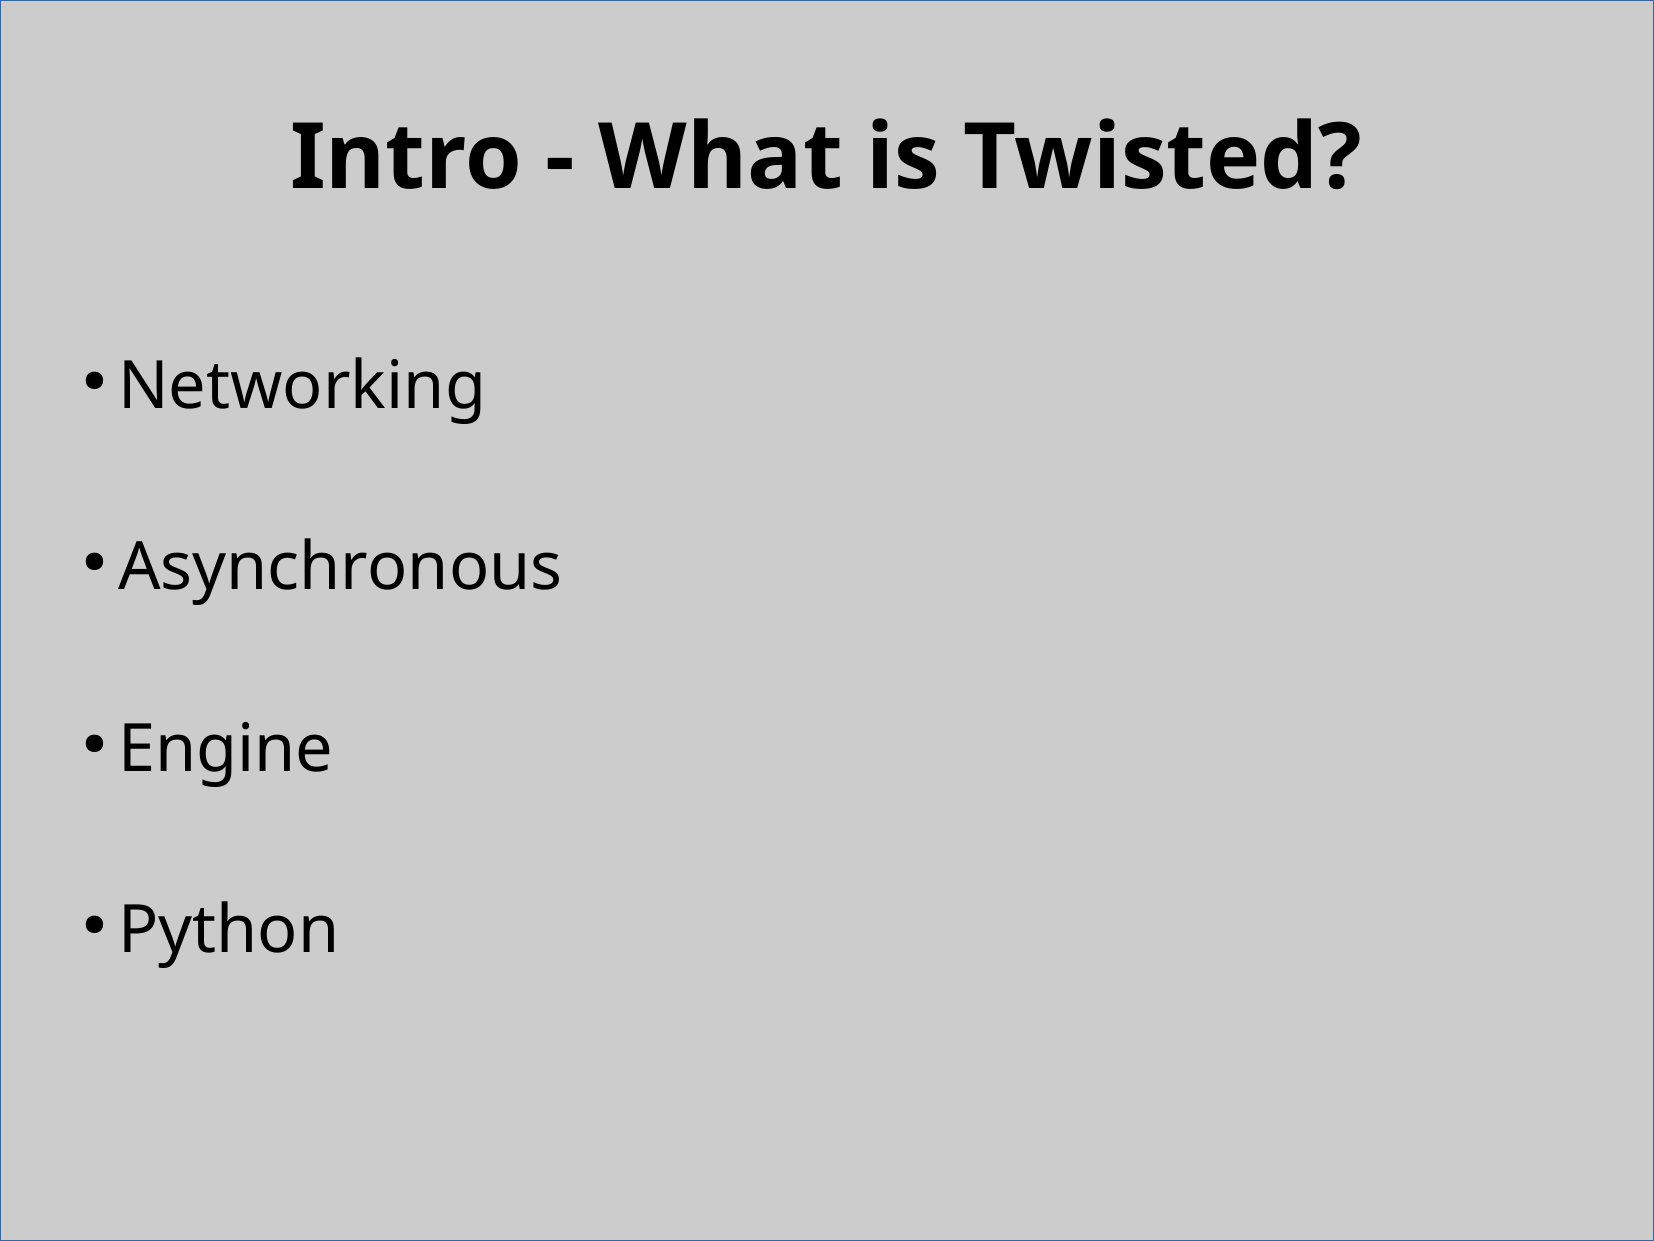

# Intro - What is Twisted?
Networking
Asynchronous
Engine
Python